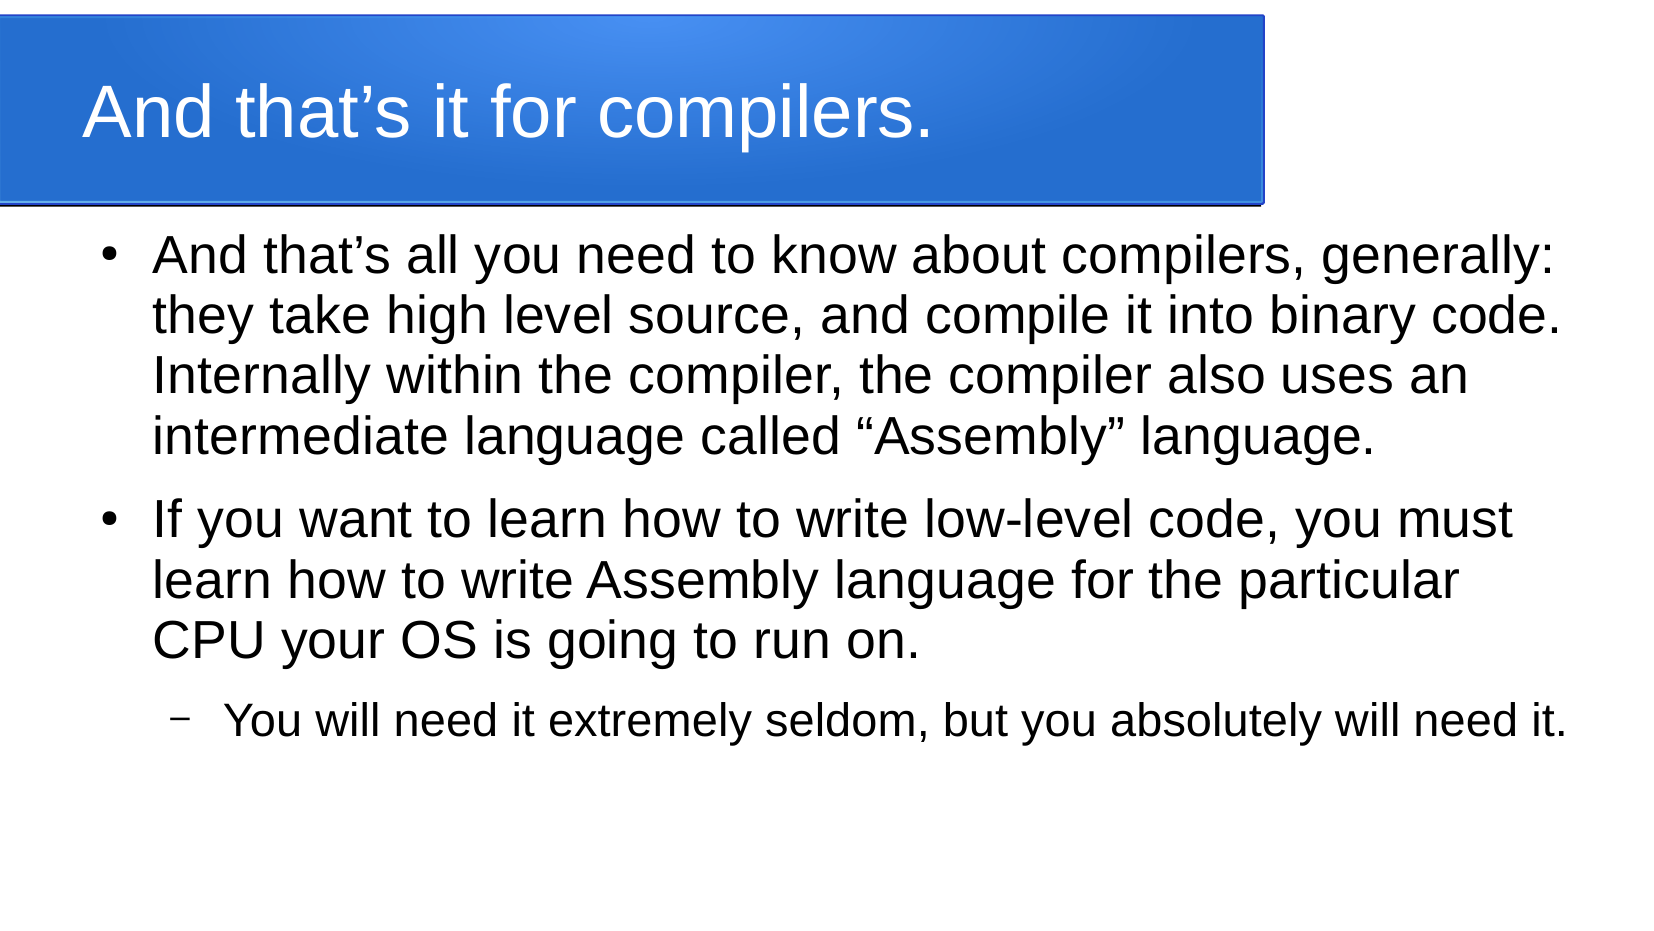

# And that’s it for compilers.
And that’s all you need to know about compilers, generally: they take high level source, and compile it into binary code. Internally within the compiler, the compiler also uses an intermediate language called “Assembly” language.
If you want to learn how to write low-level code, you must learn how to write Assembly language for the particular CPU your OS is going to run on.
You will need it extremely seldom, but you absolutely will need it.